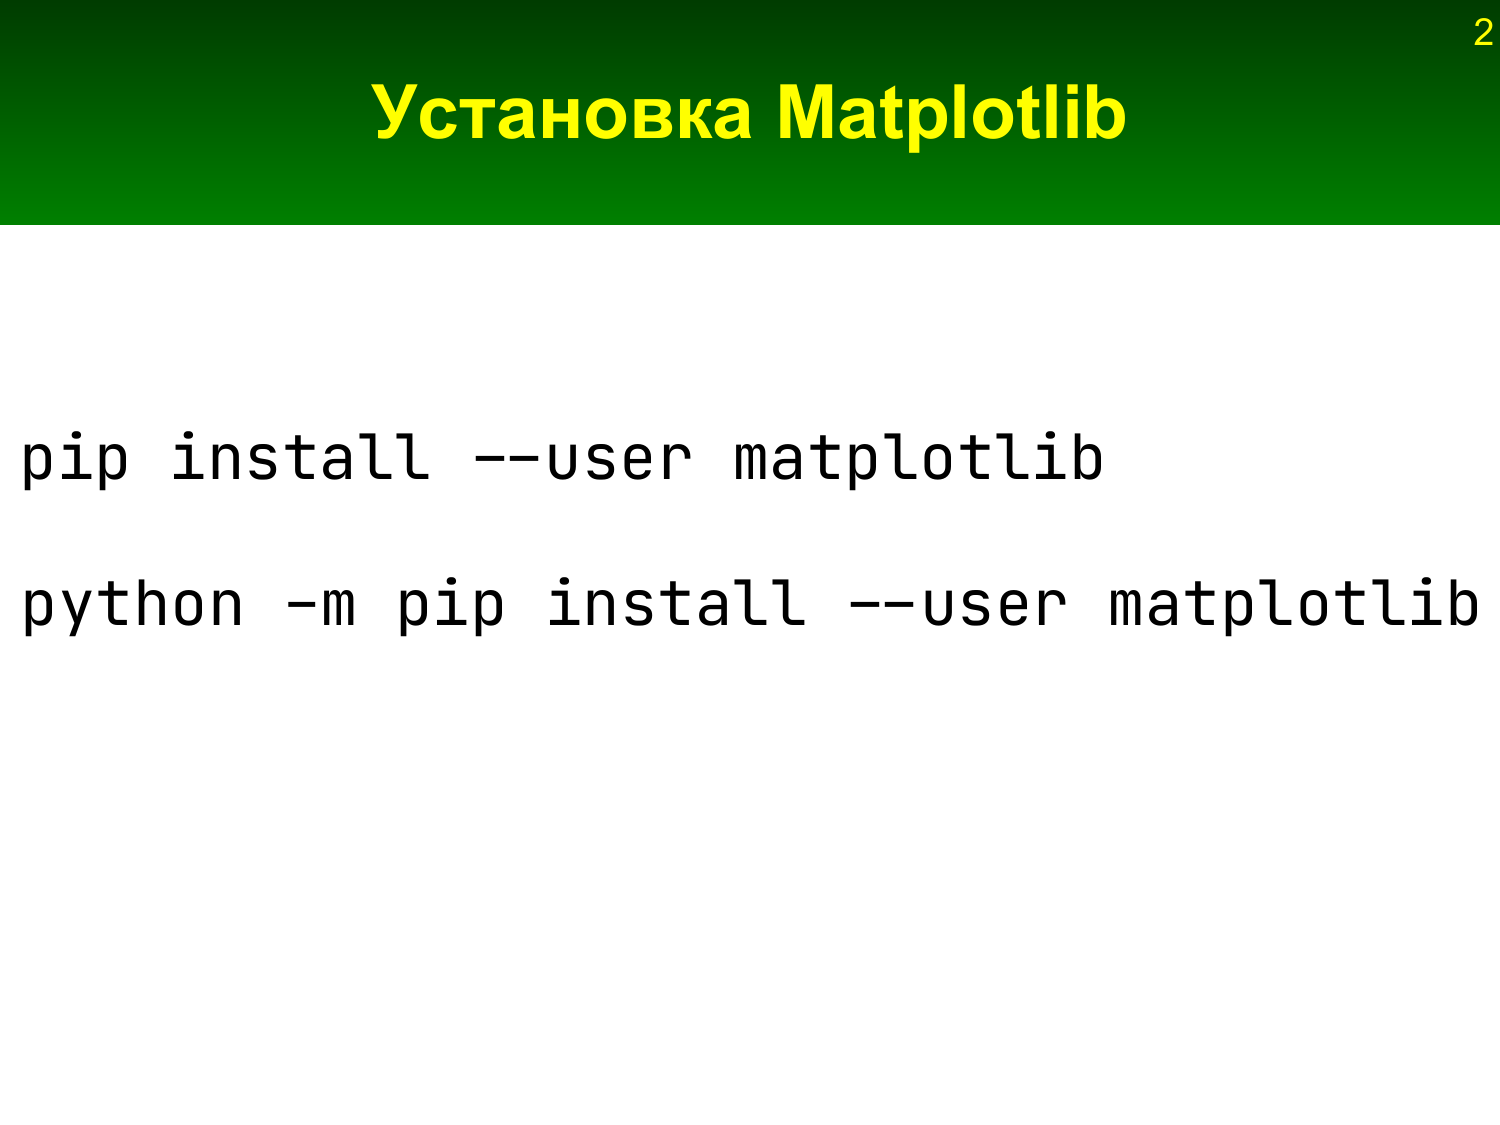

# Установка Matplotlib
pip install --user matplotlib
python -m pip install --user matplotlib